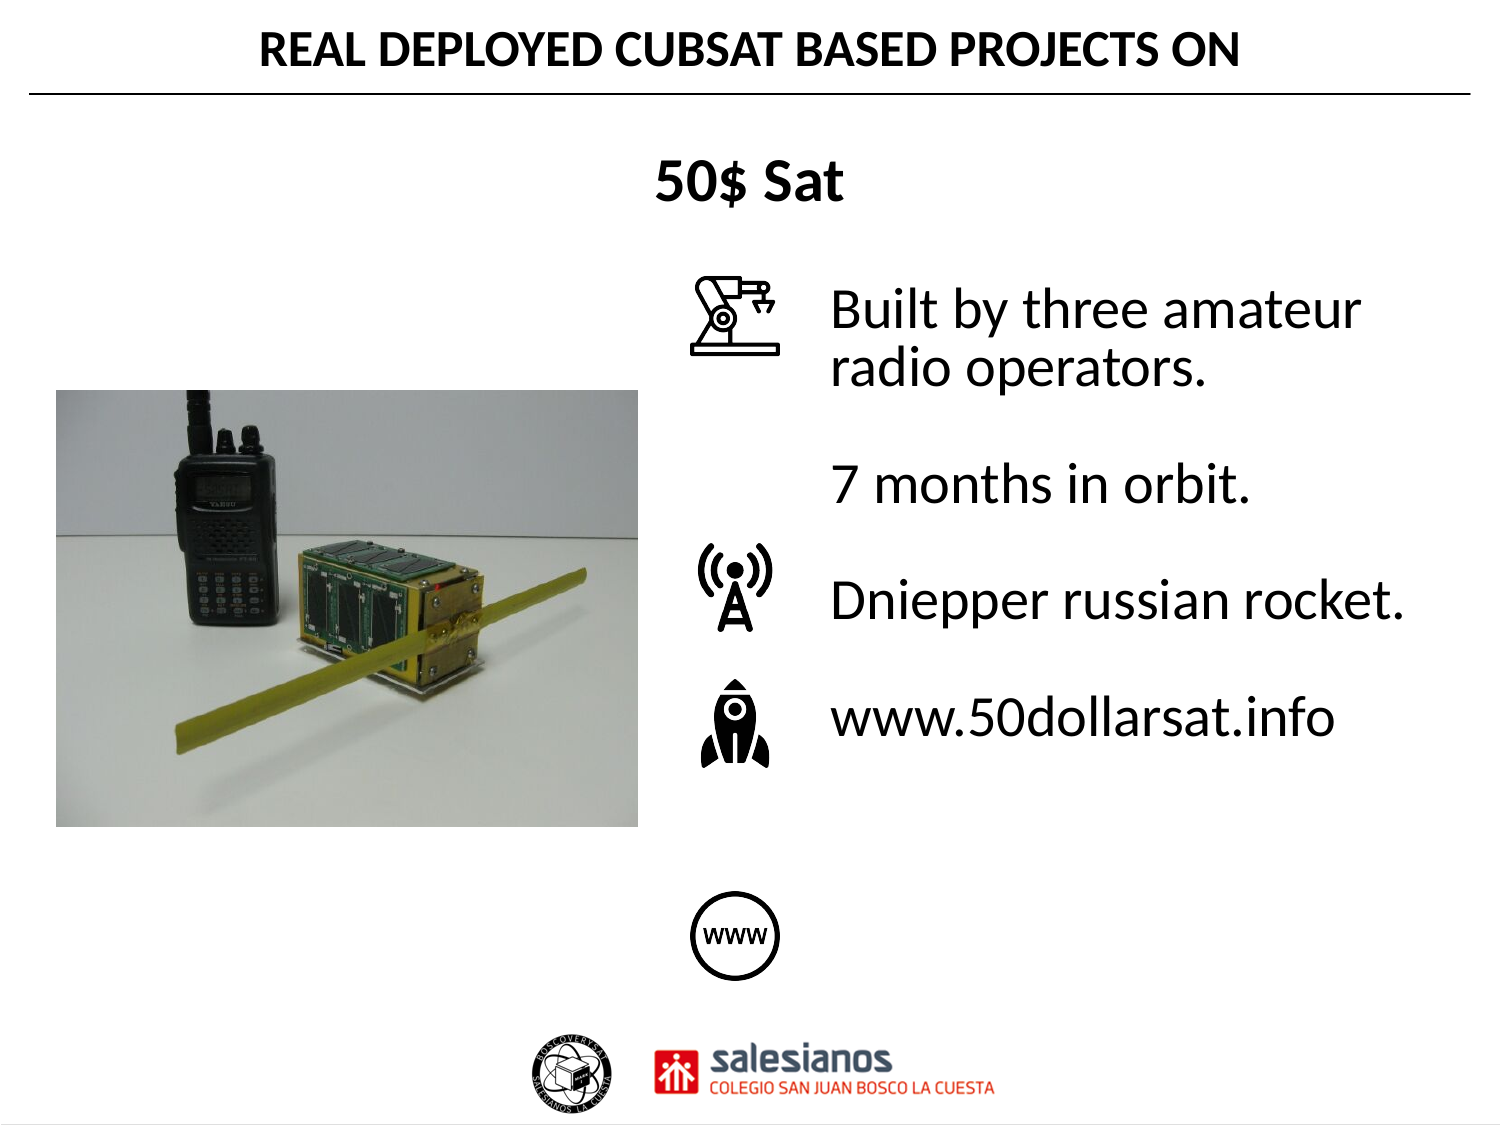

REAL DEPLOYED CUBSAT BASED PROJECTS ON
50$ Sat
Built by three amateur radio operators.
7 months in orbit.
Dniepper russian rocket.
www.50dollarsat.info